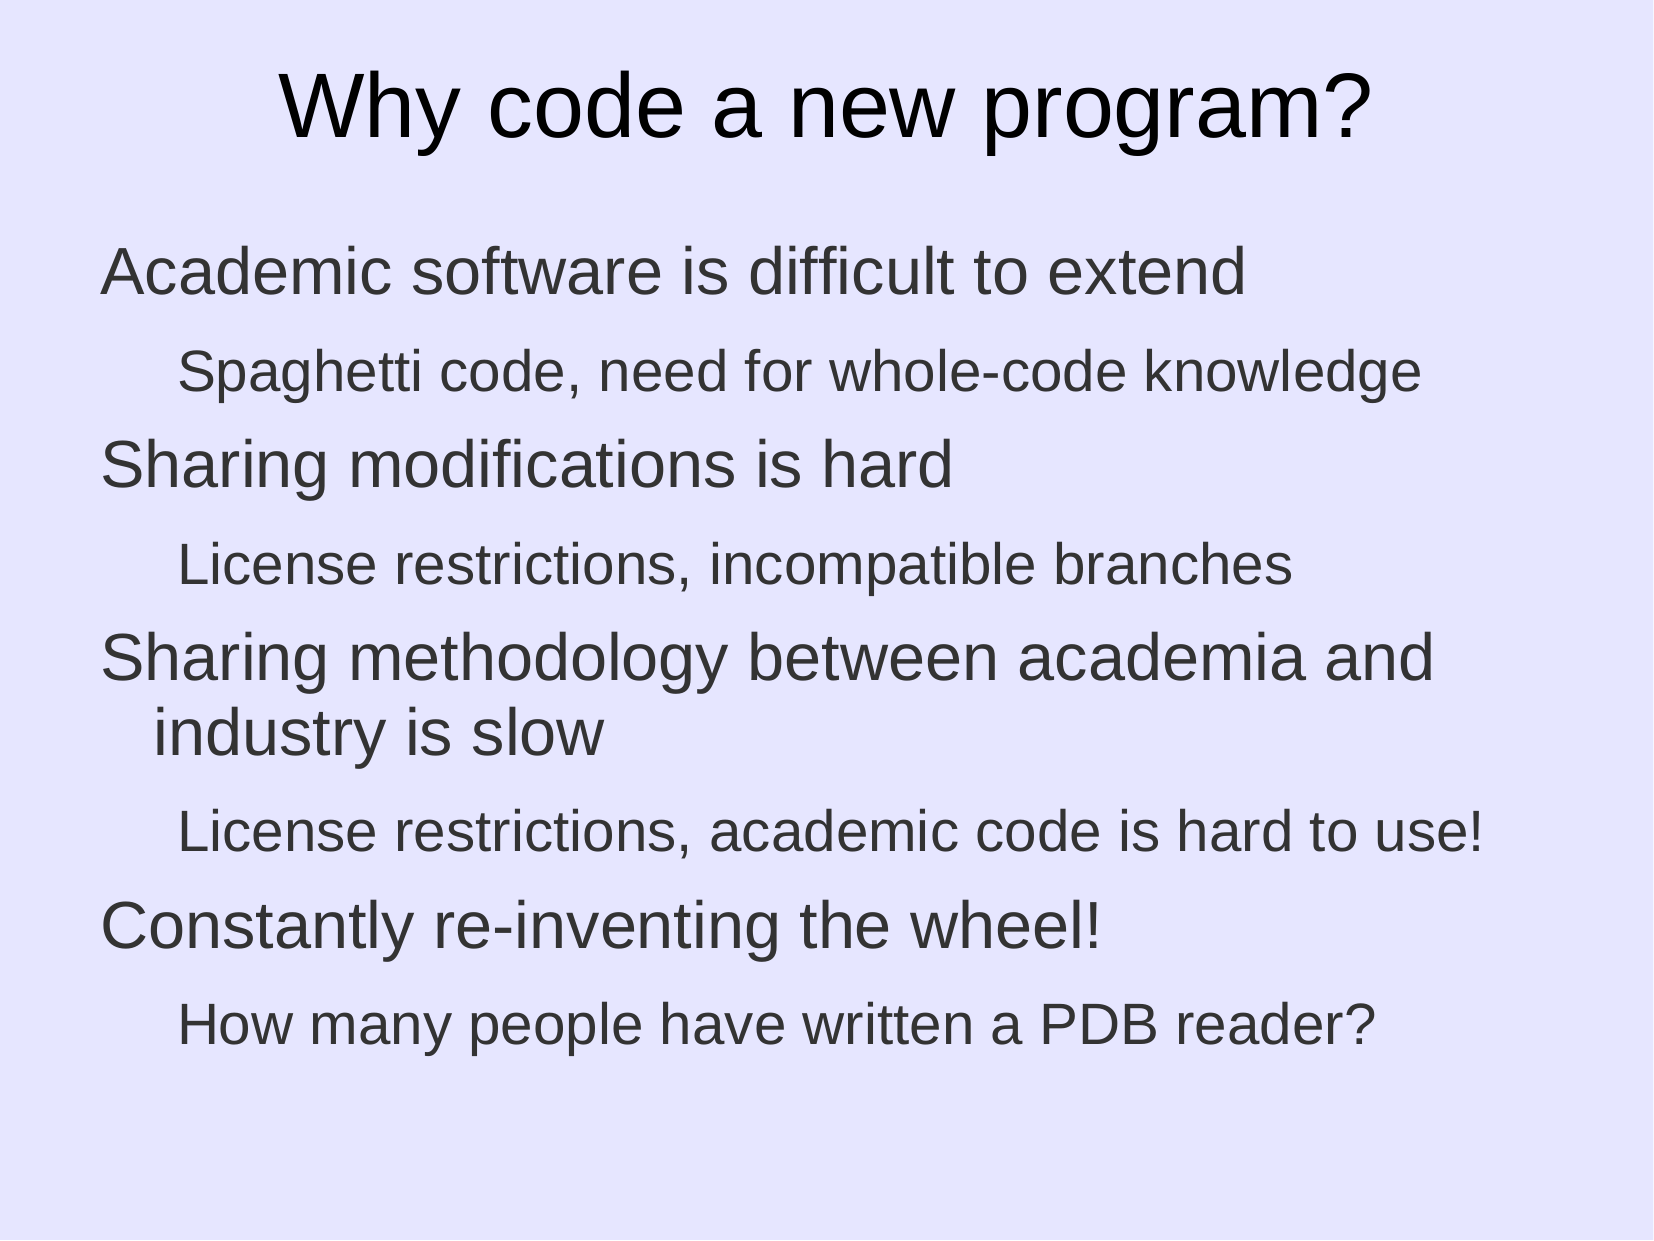

# Why code a new program?
Academic software is difficult to extend
Spaghetti code, need for whole-code knowledge
Sharing modifications is hard
License restrictions, incompatible branches
Sharing methodology between academia and industry is slow
License restrictions, academic code is hard to use!
Constantly re-inventing the wheel!
How many people have written a PDB reader?